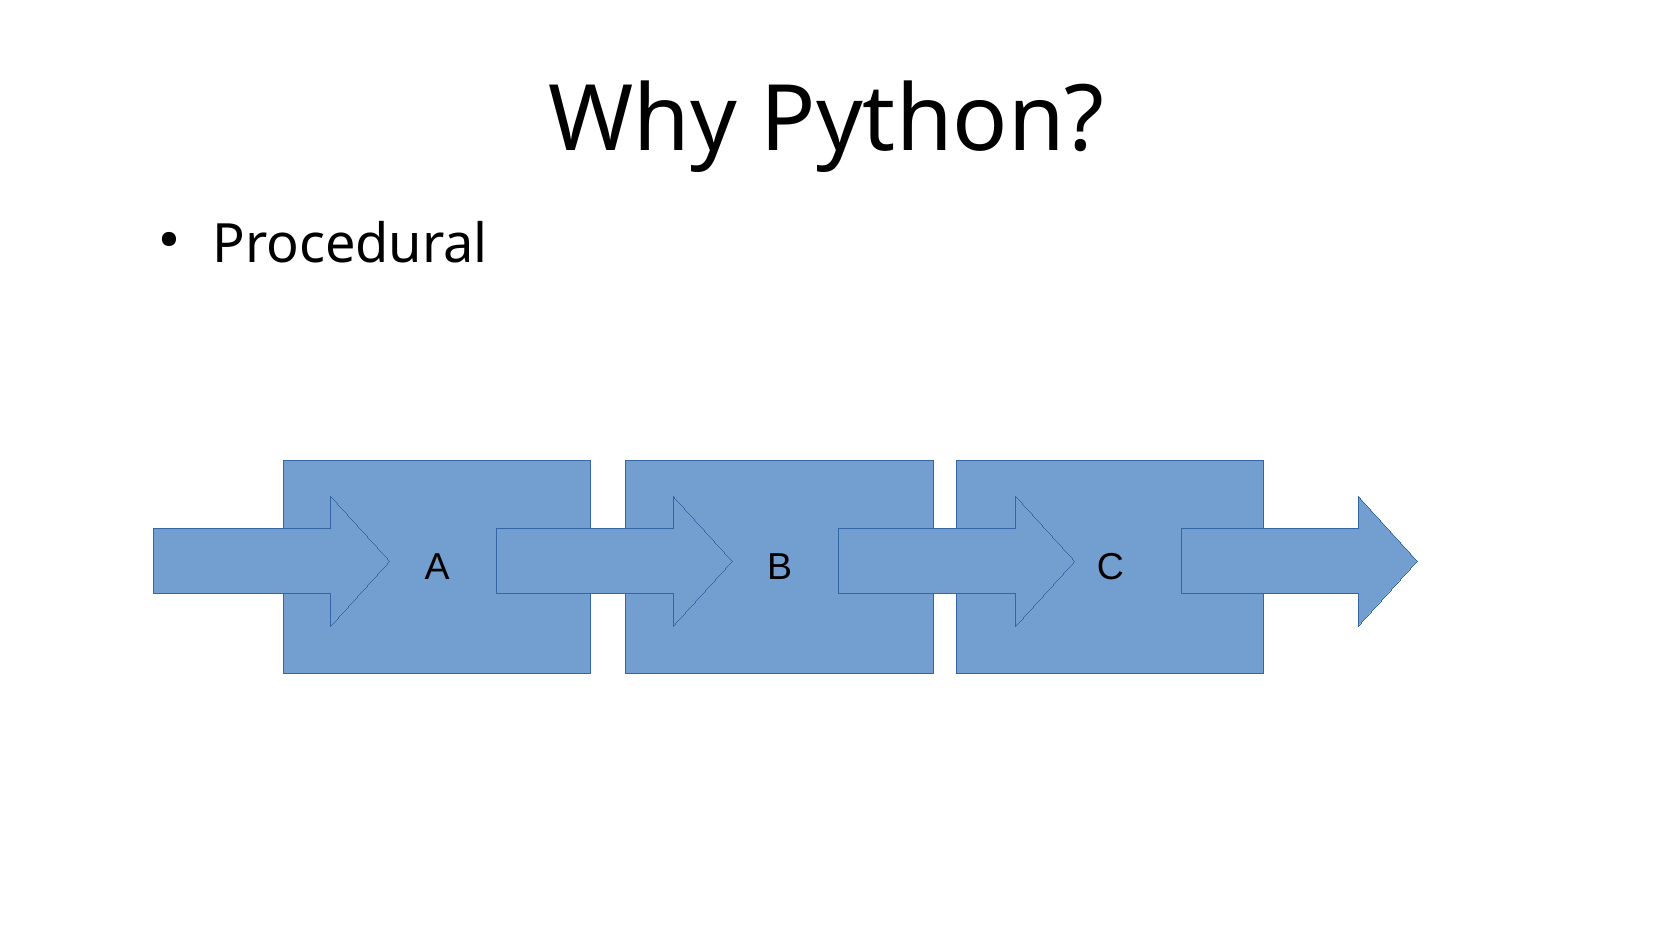

Why Python?
# Procedural
A
B
C